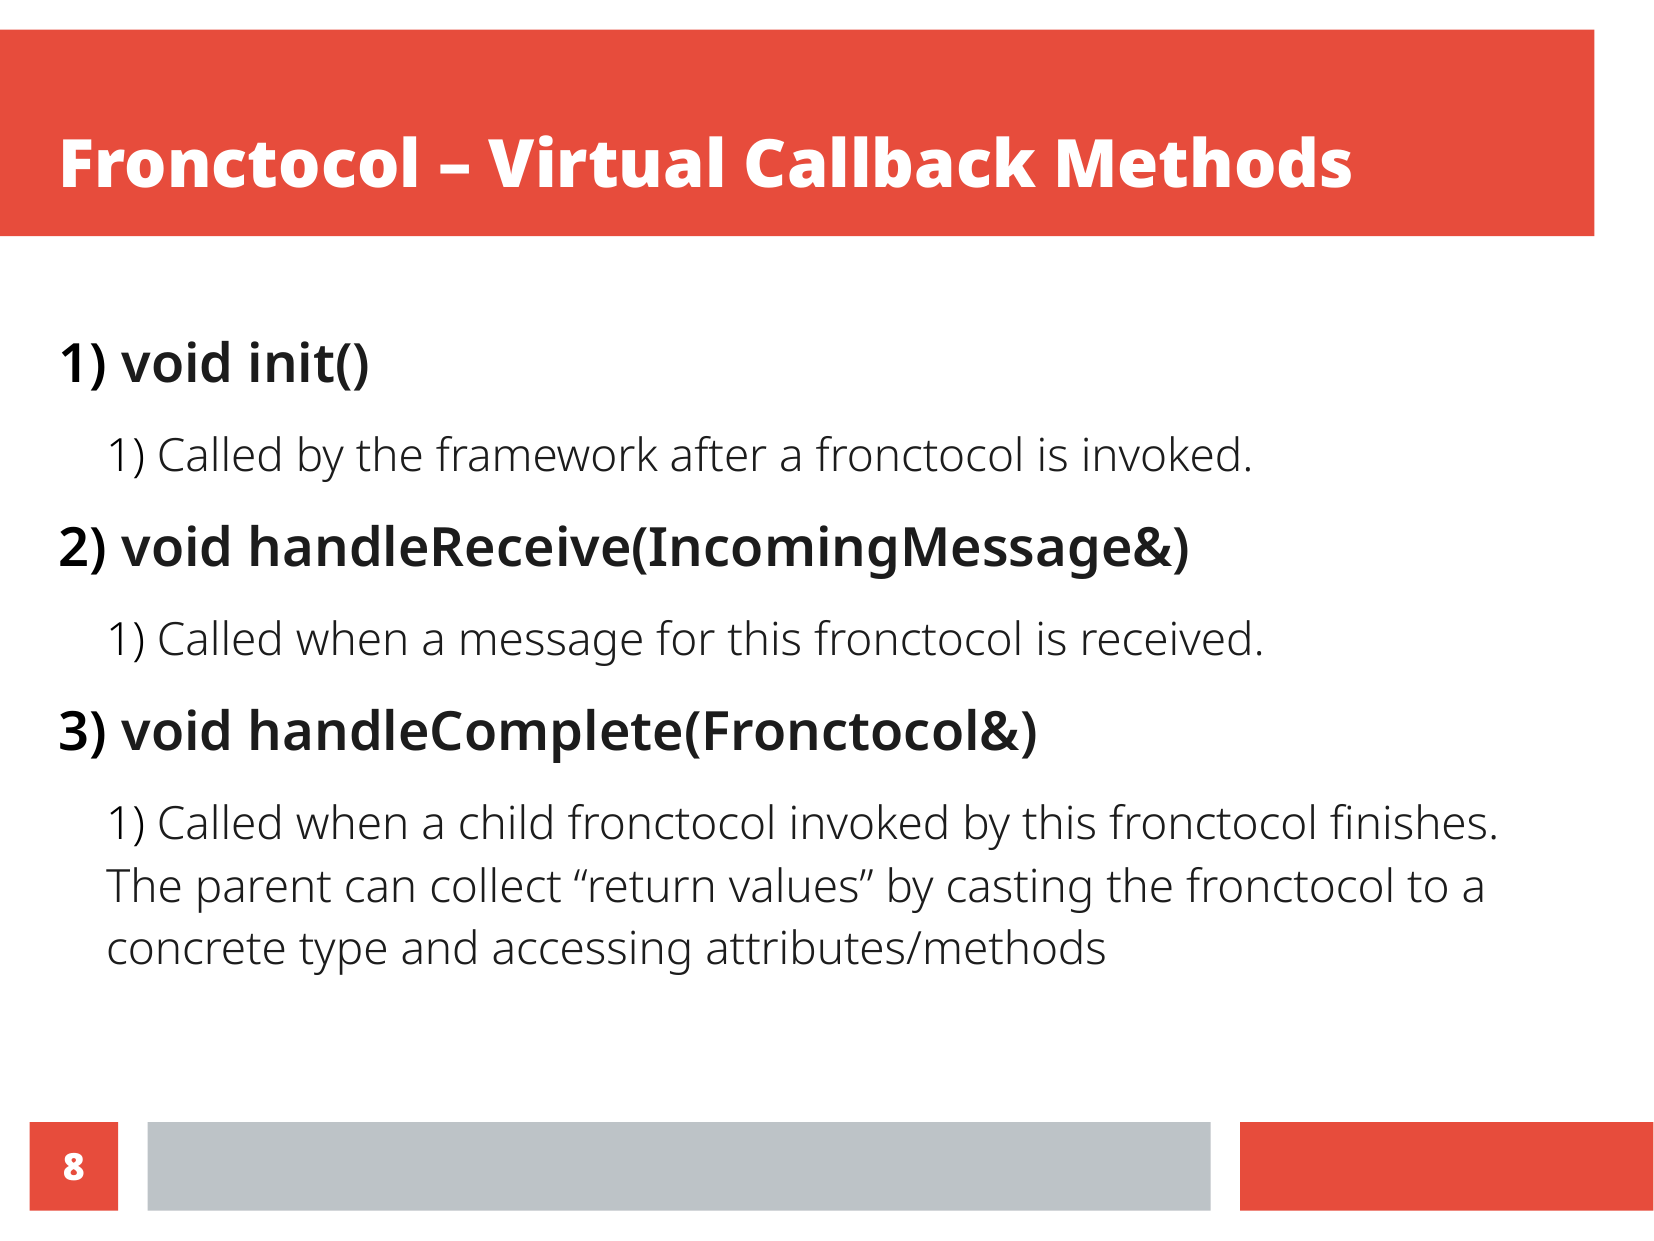

# Fronctocol – Virtual Callback Methods
 void init()
 Called by the framework after a fronctocol is invoked.
 void handleReceive(IncomingMessage&)
 Called when a message for this fronctocol is received.
 void handleComplete(Fronctocol&)
 Called when a child fronctocol invoked by this fronctocol finishes. The parent can collect “return values” by casting the fronctocol to a concrete type and accessing attributes/methods
8